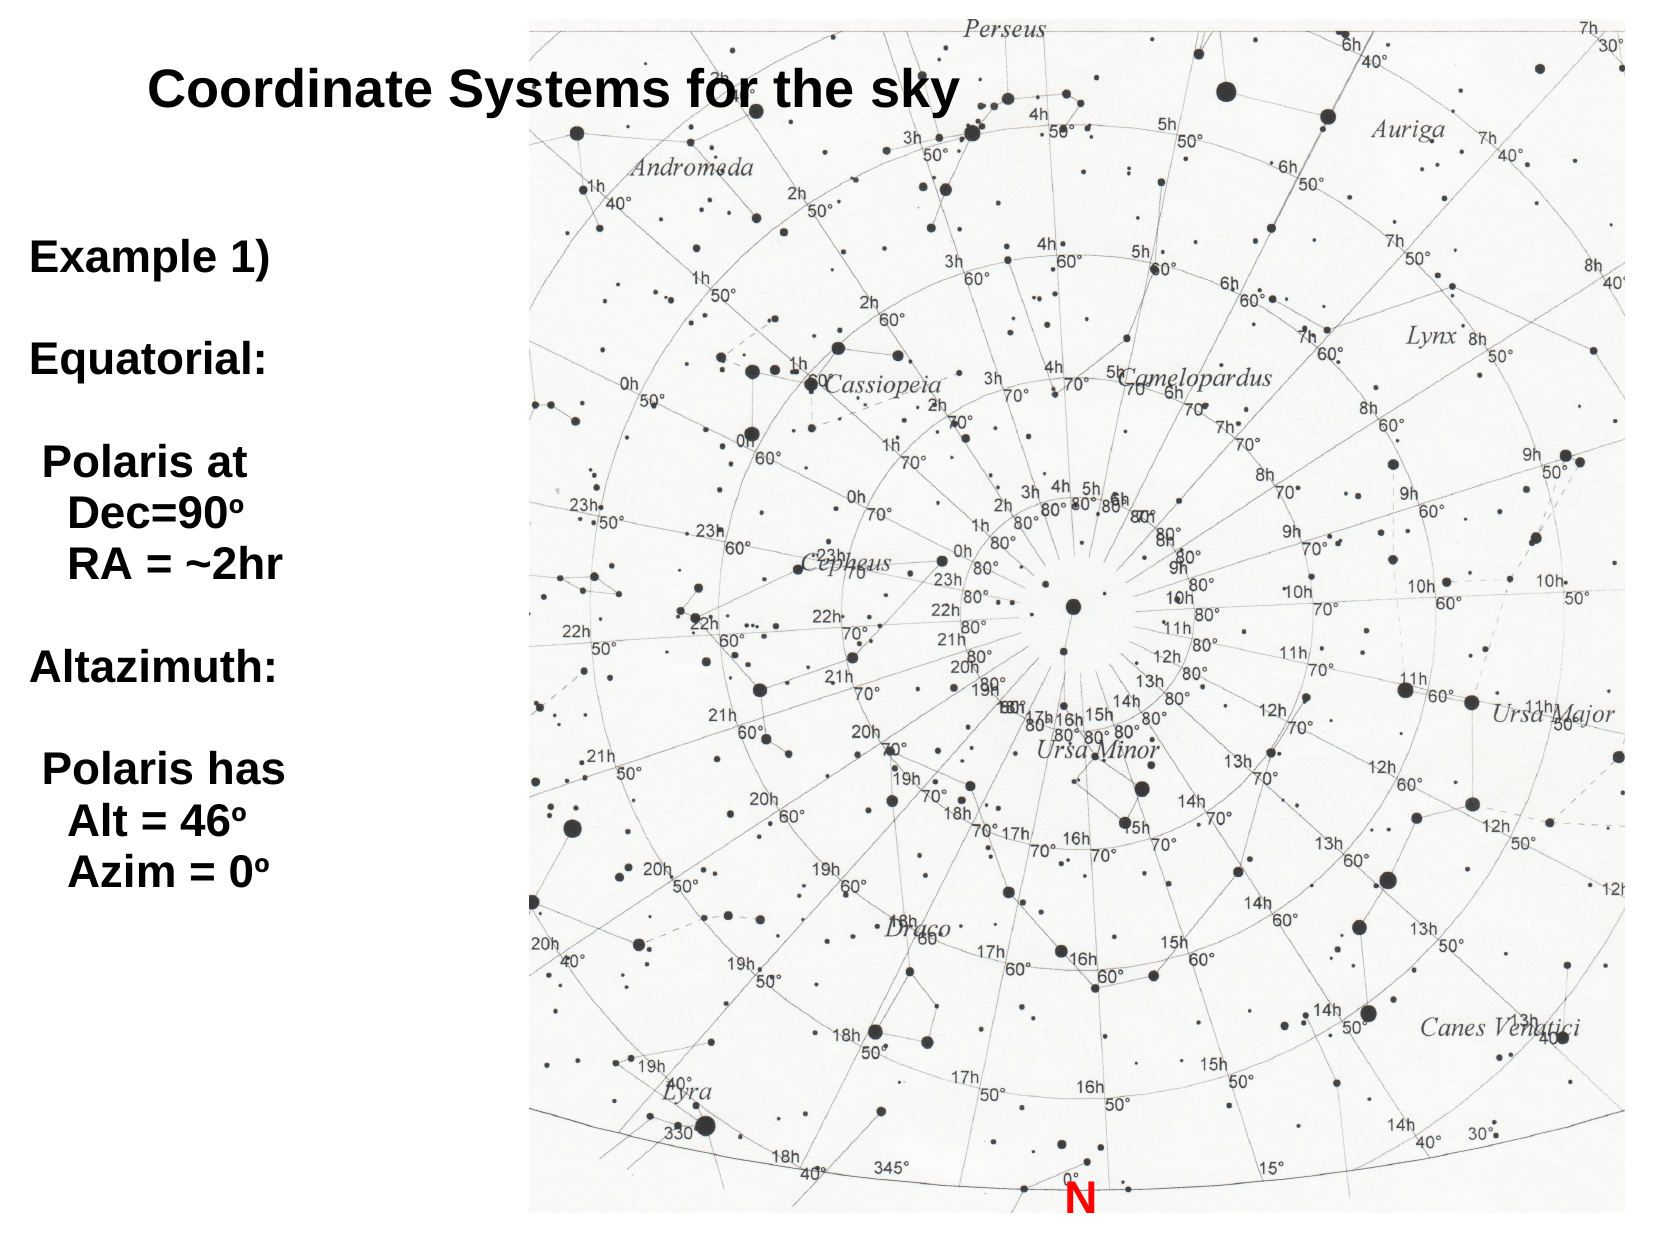

Coordinate Systems for the sky
Example 1)
Equatorial:
 Polaris at
 Dec=90º
 RA = ~2hr
Altazimuth:
 Polaris has
 Alt = 46º
 Azim = 0º
N